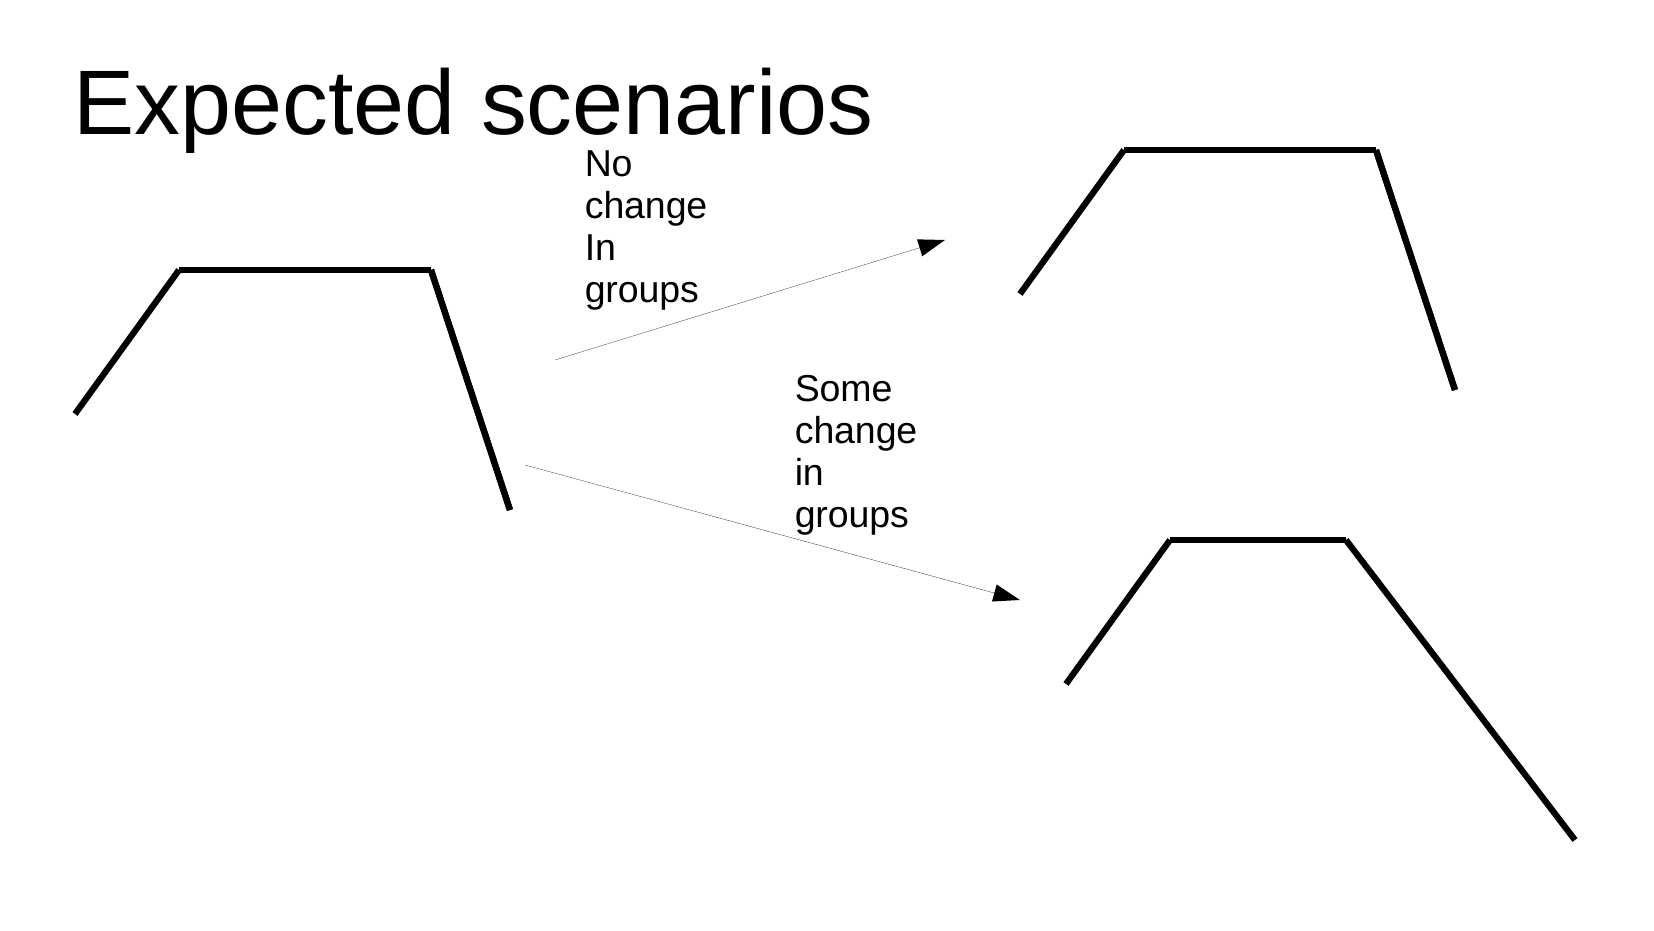

# Expected scenarios
No change
In
groups
Some change
in
groups